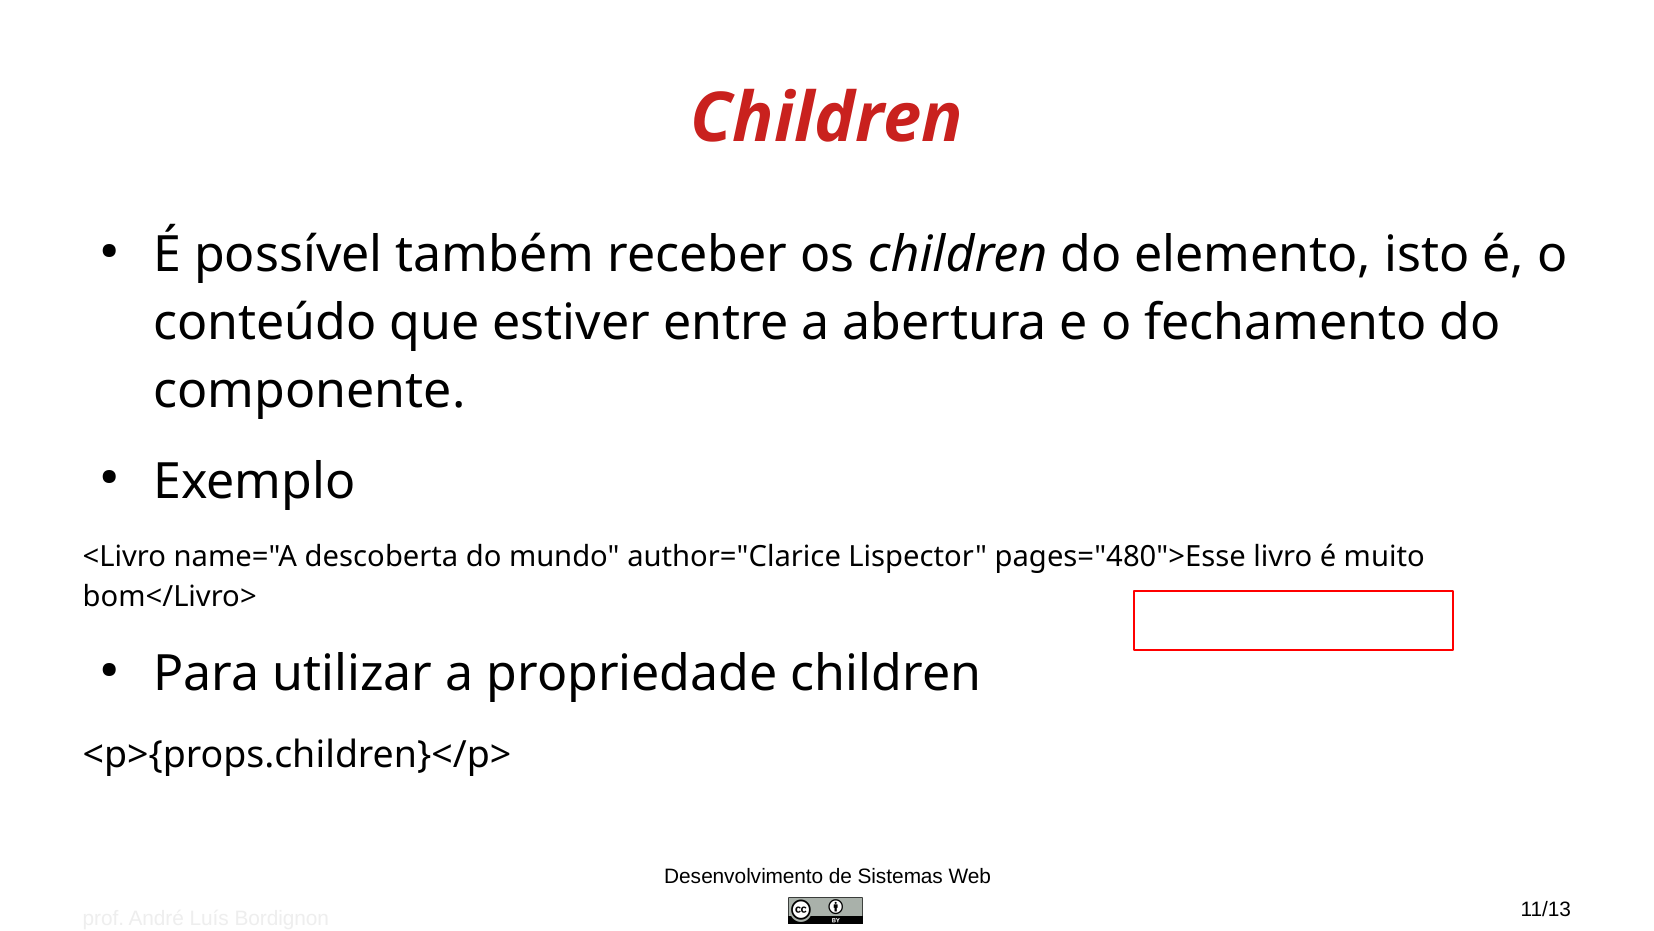

# Children
É possível também receber os children do elemento, isto é, o conteúdo que estiver entre a abertura e o fechamento do componente.
Exemplo
<Livro name="A descoberta do mundo" author="Clarice Lispector" pages="480">Esse livro é muito bom</Livro>
Para utilizar a propriedade children
<p>{props.children}</p>
11
prof. André Luís Bordignon